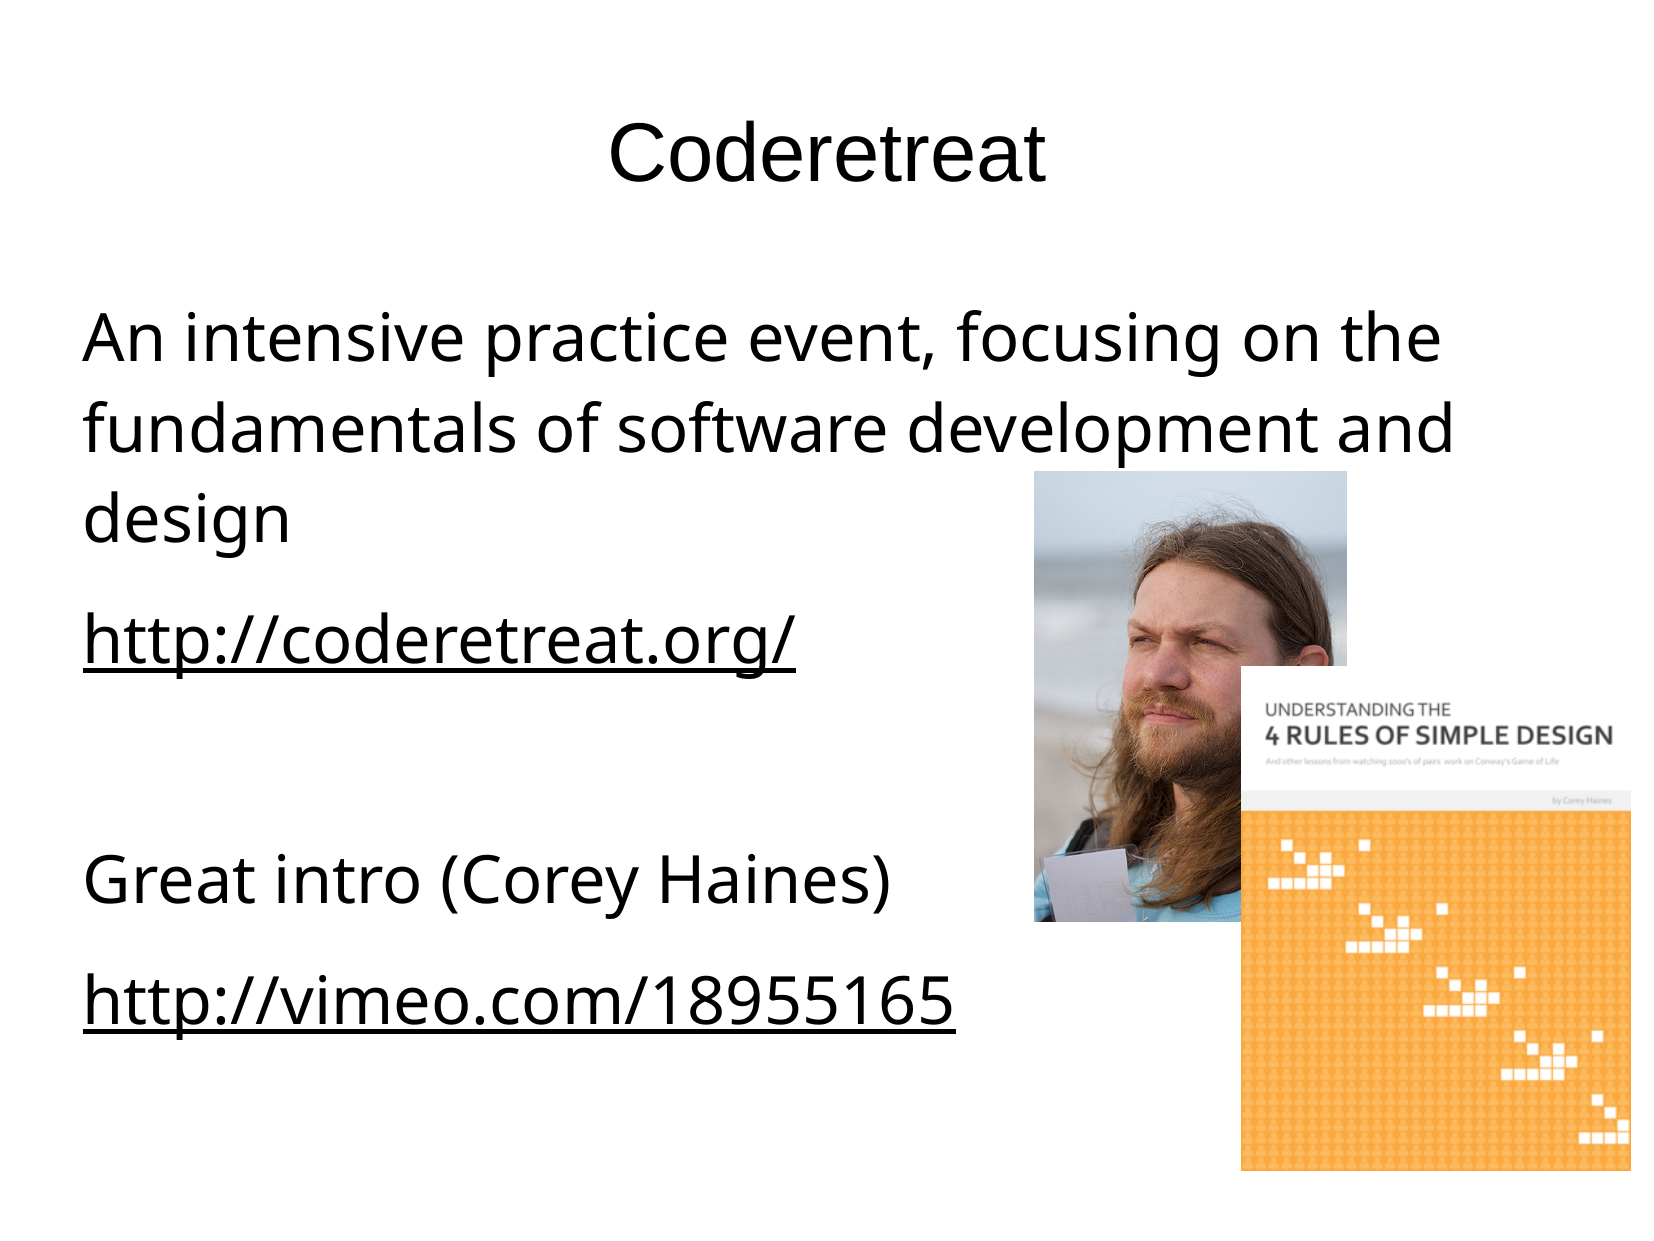

# Coderetreat
An intensive practice event, focusing on the fundamentals of software development and design
http://coderetreat.org/
Great intro (Corey Haines)
http://vimeo.com/18955165
28